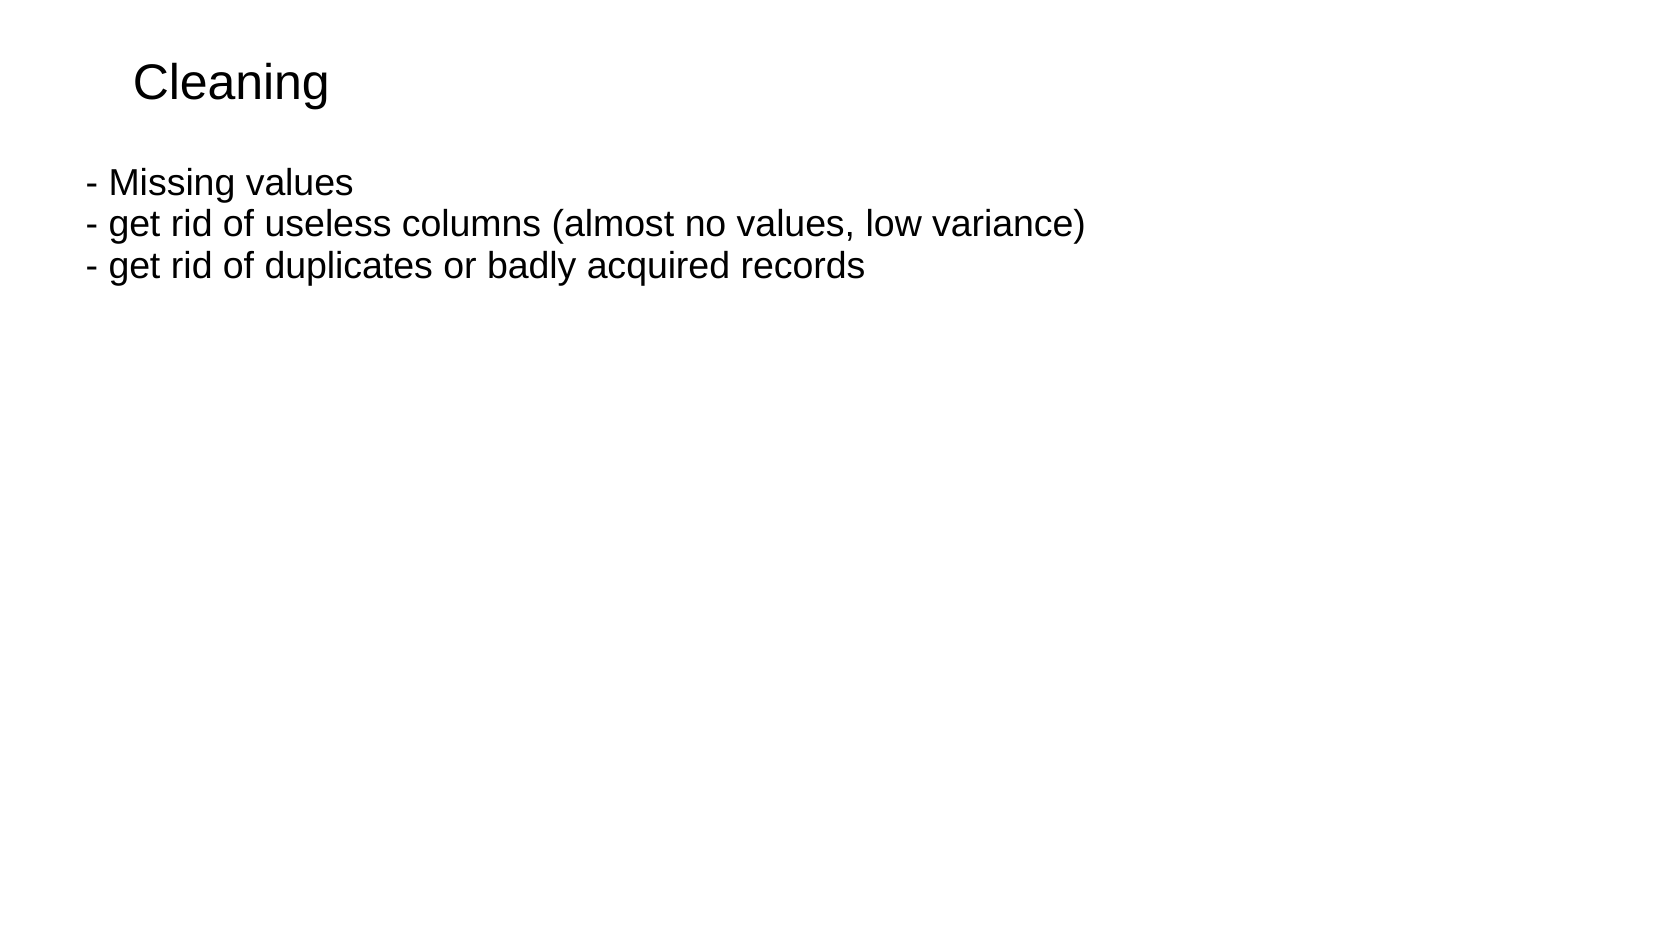

Cleaning
- Missing values
- get rid of useless columns (almost no values, low variance)
- get rid of duplicates or badly acquired records